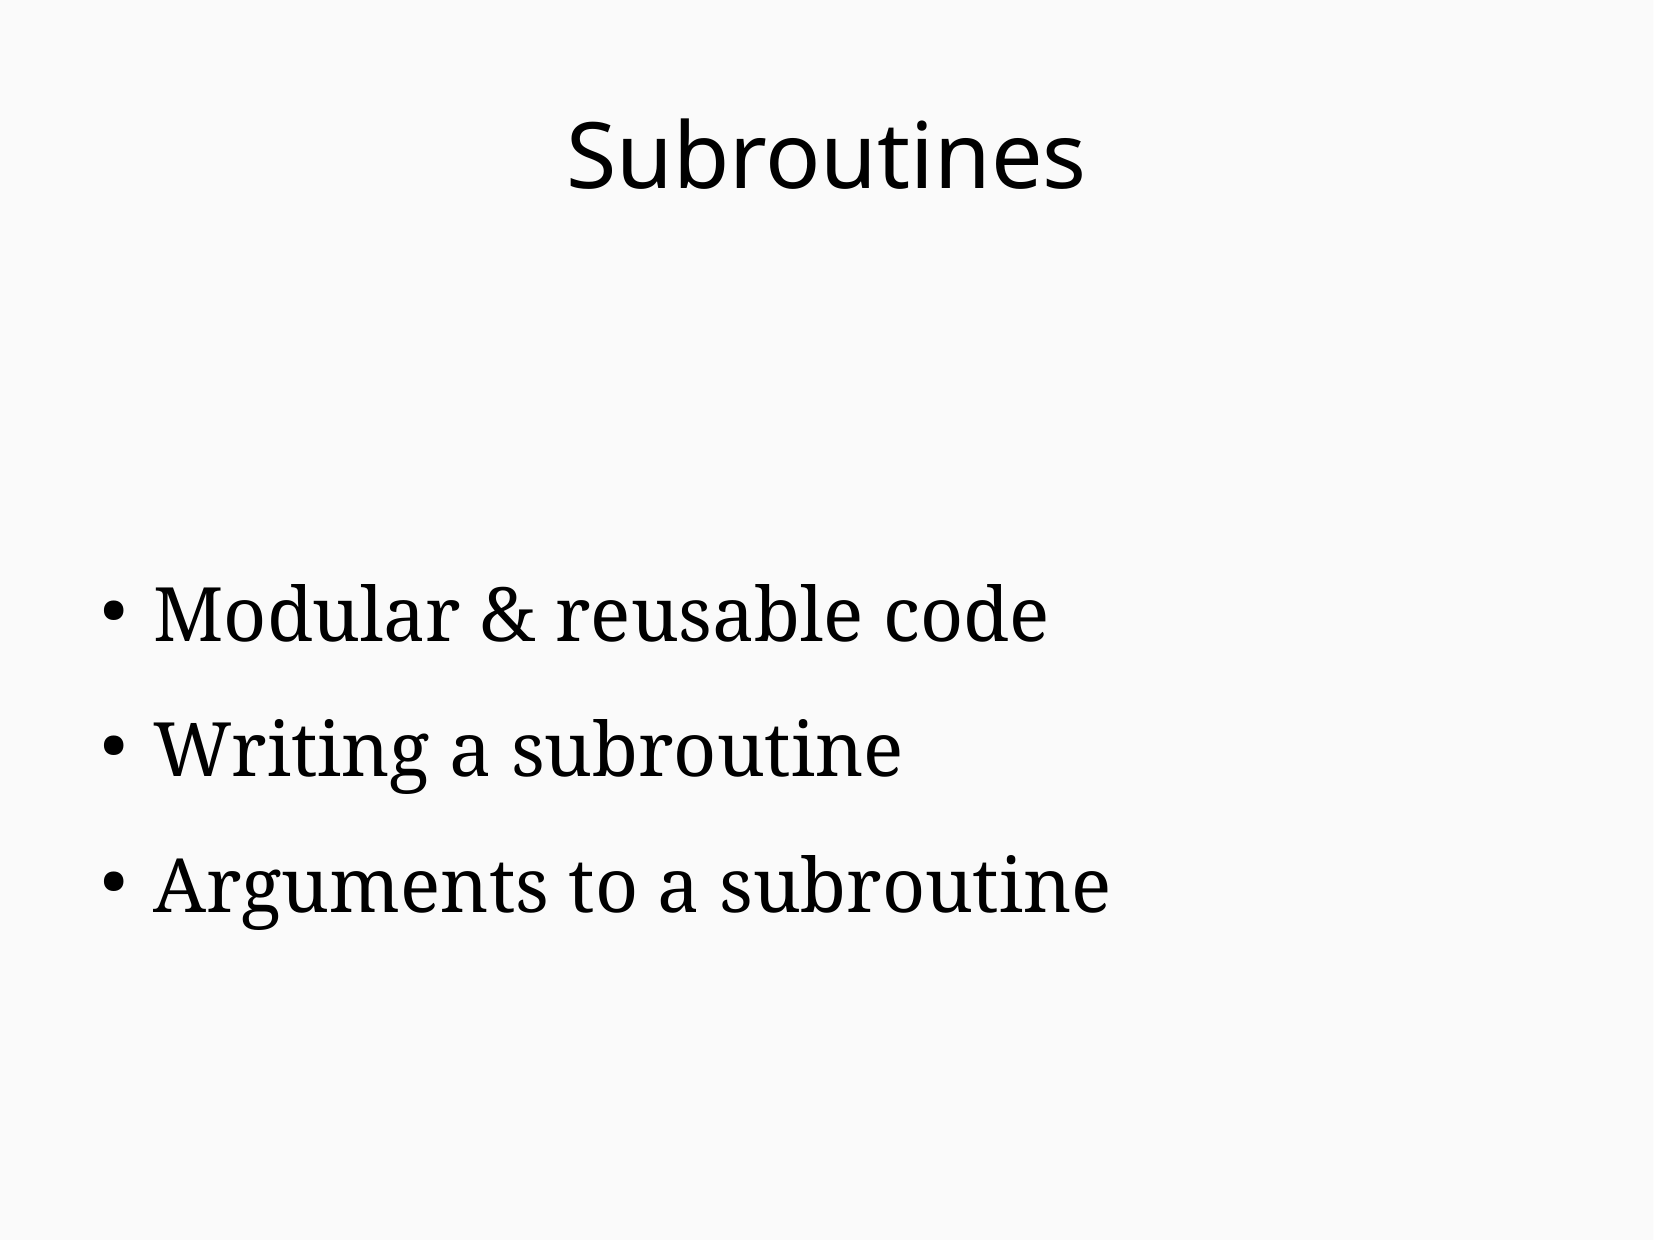

# Subroutines
Modular & reusable code
Writing a subroutine
Arguments to a subroutine